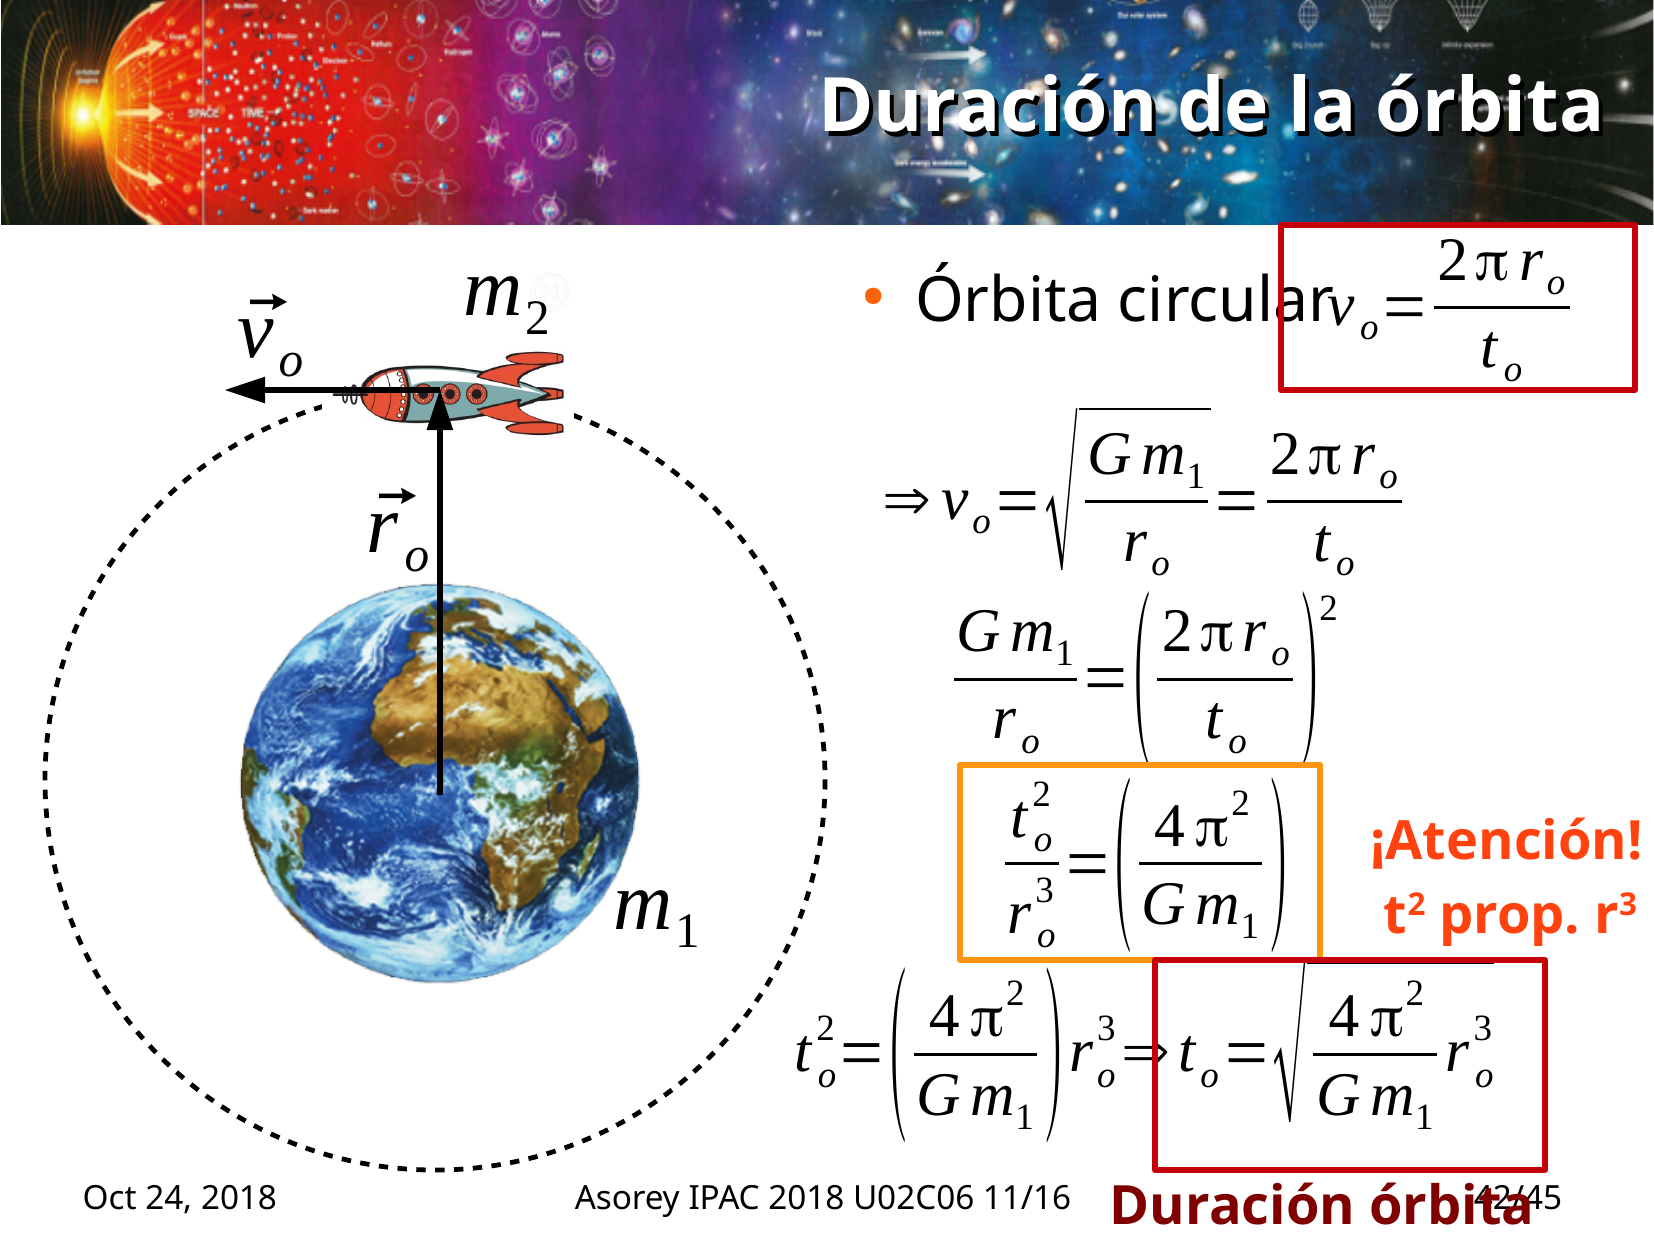

# Duración de la órbita
Órbita circular
¡Atención!
 t2 prop. r3
Duración órbita
Oct 24, 2018
Asorey IPAC 2018 U02C06 11/16
42